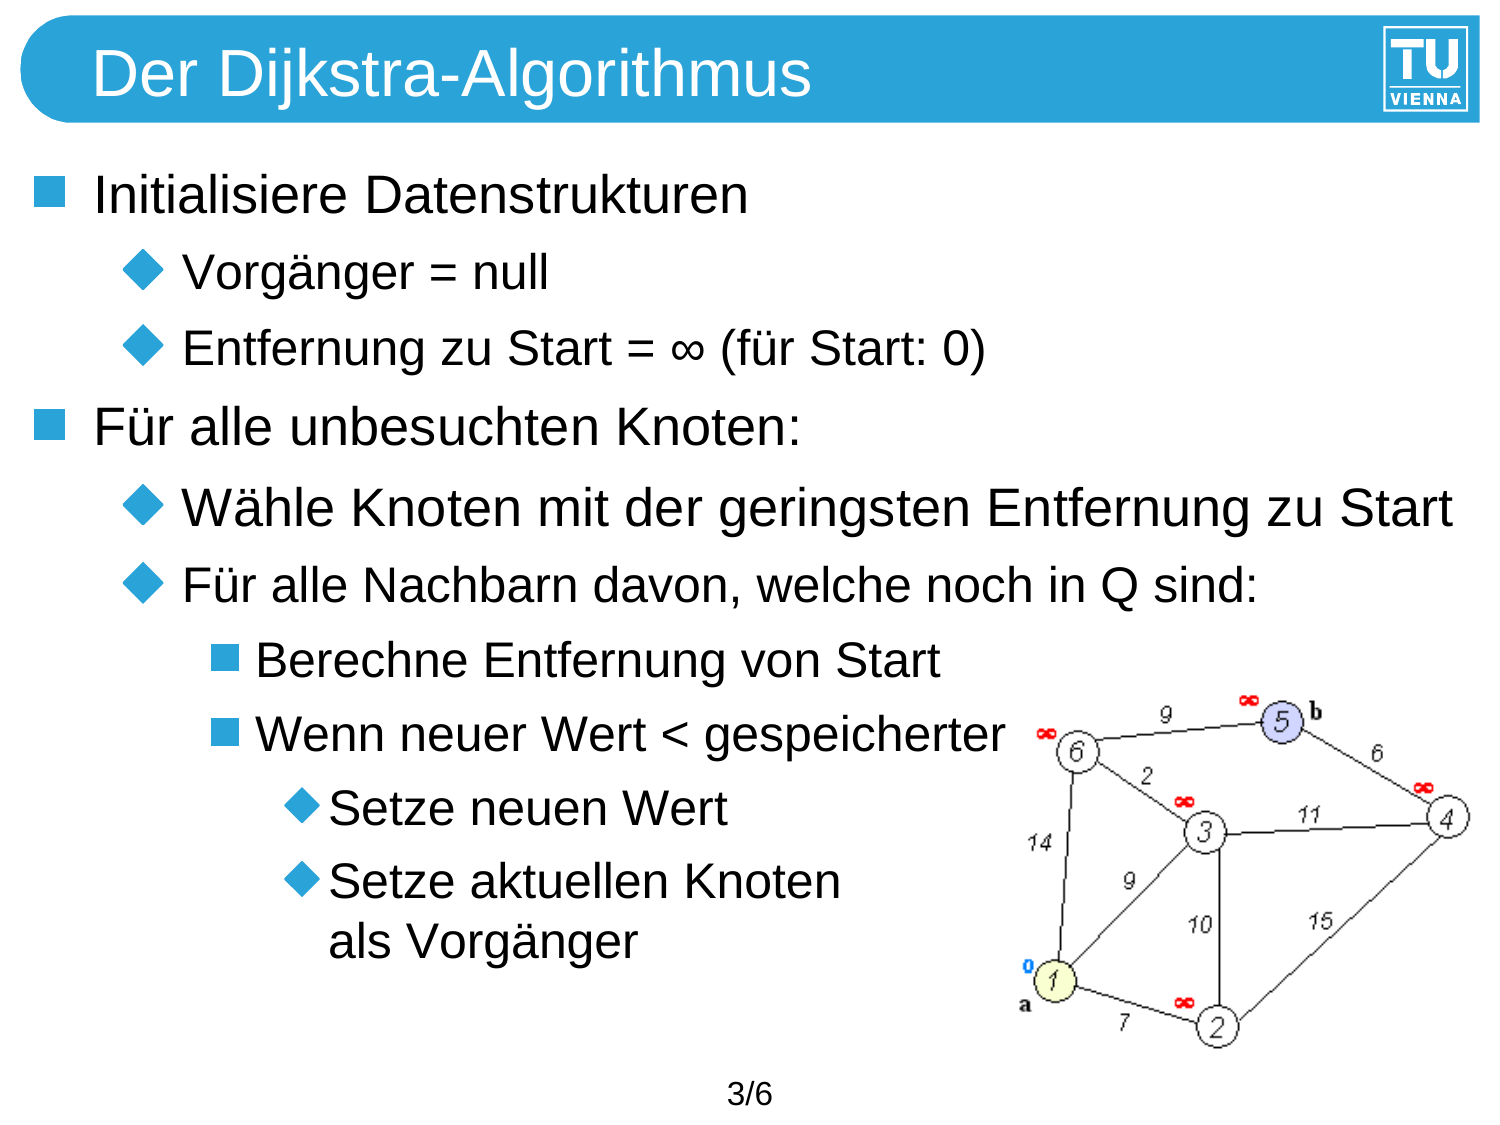

# Der Dijkstra-Algorithmus
Initialisiere Datenstrukturen
Vorgänger = null
Entfernung zu Start = ∞ (für Start: 0)
Für alle unbesuchten Knoten:
Wähle Knoten mit der geringsten Entfernung zu Start
Für alle Nachbarn davon, welche noch in Q sind:
Berechne Entfernung von Start
Wenn neuer Wert < gespeicherter
Setze neuen Wert
Setze aktuellen Knoten
als Vorgänger
3